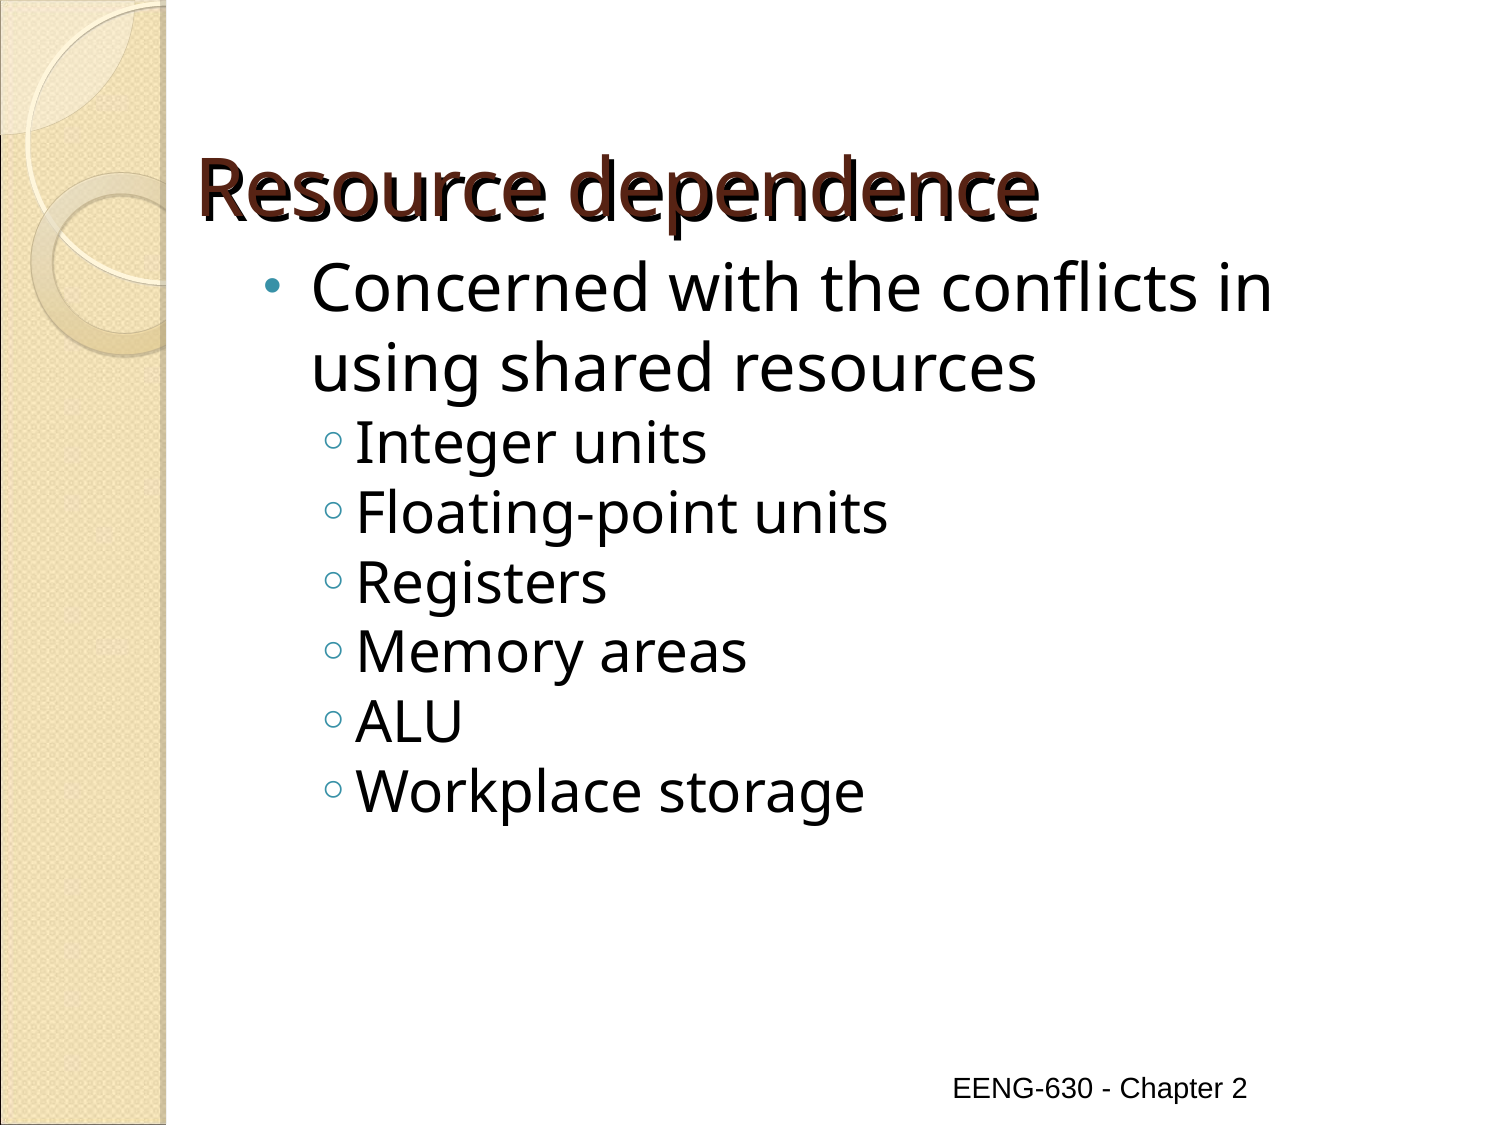

# Resource dependence
Concerned with the conflicts in using shared resources
Integer units
Floating-point units
Registers
Memory areas
ALU
Workplace storage
EENG-630 - Chapter 2